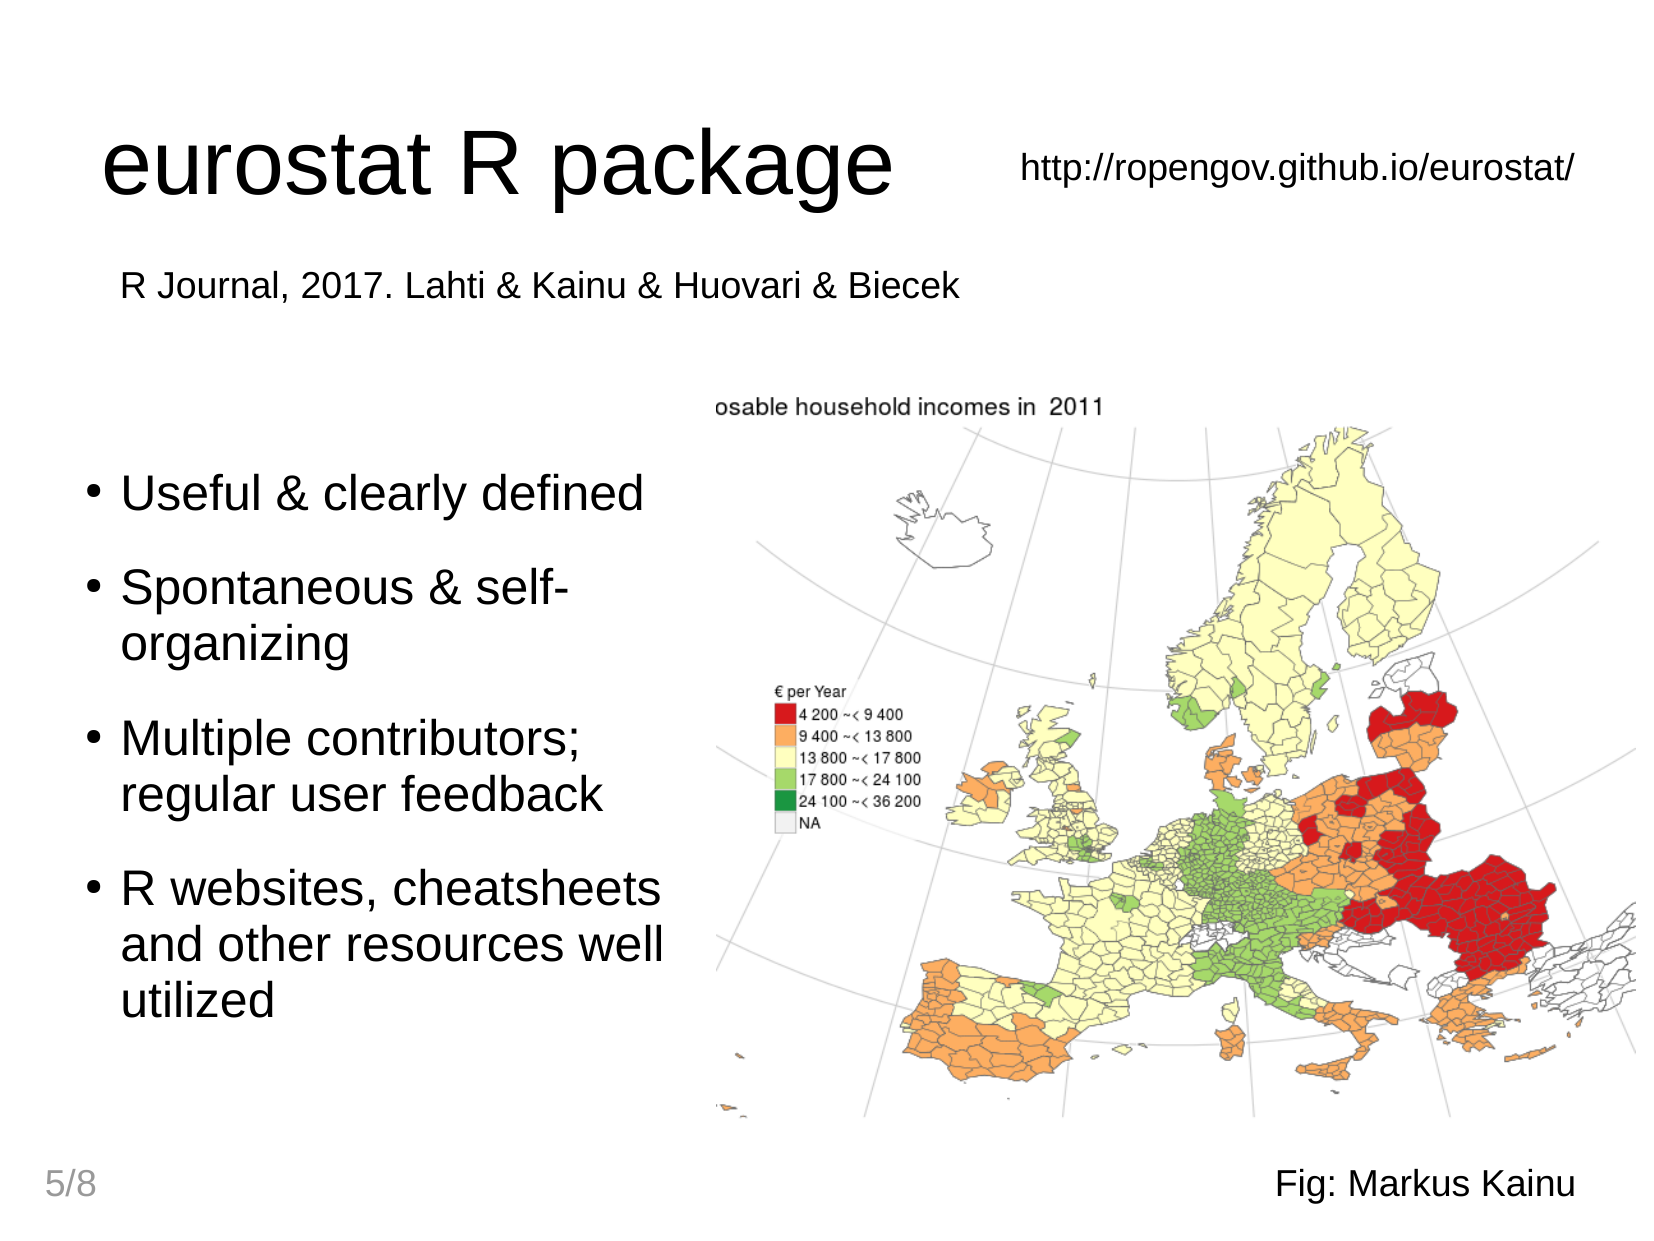

# eurostat R package
http://ropengov.github.io/eurostat/
R Journal, 2017. Lahti & Kainu & Huovari & Biecek
Useful & clearly defined
Spontaneous & self-organizing
Multiple contributors; regular user feedback
R websites, cheatsheets and other resources well utilized
Fig: Markus Kainu